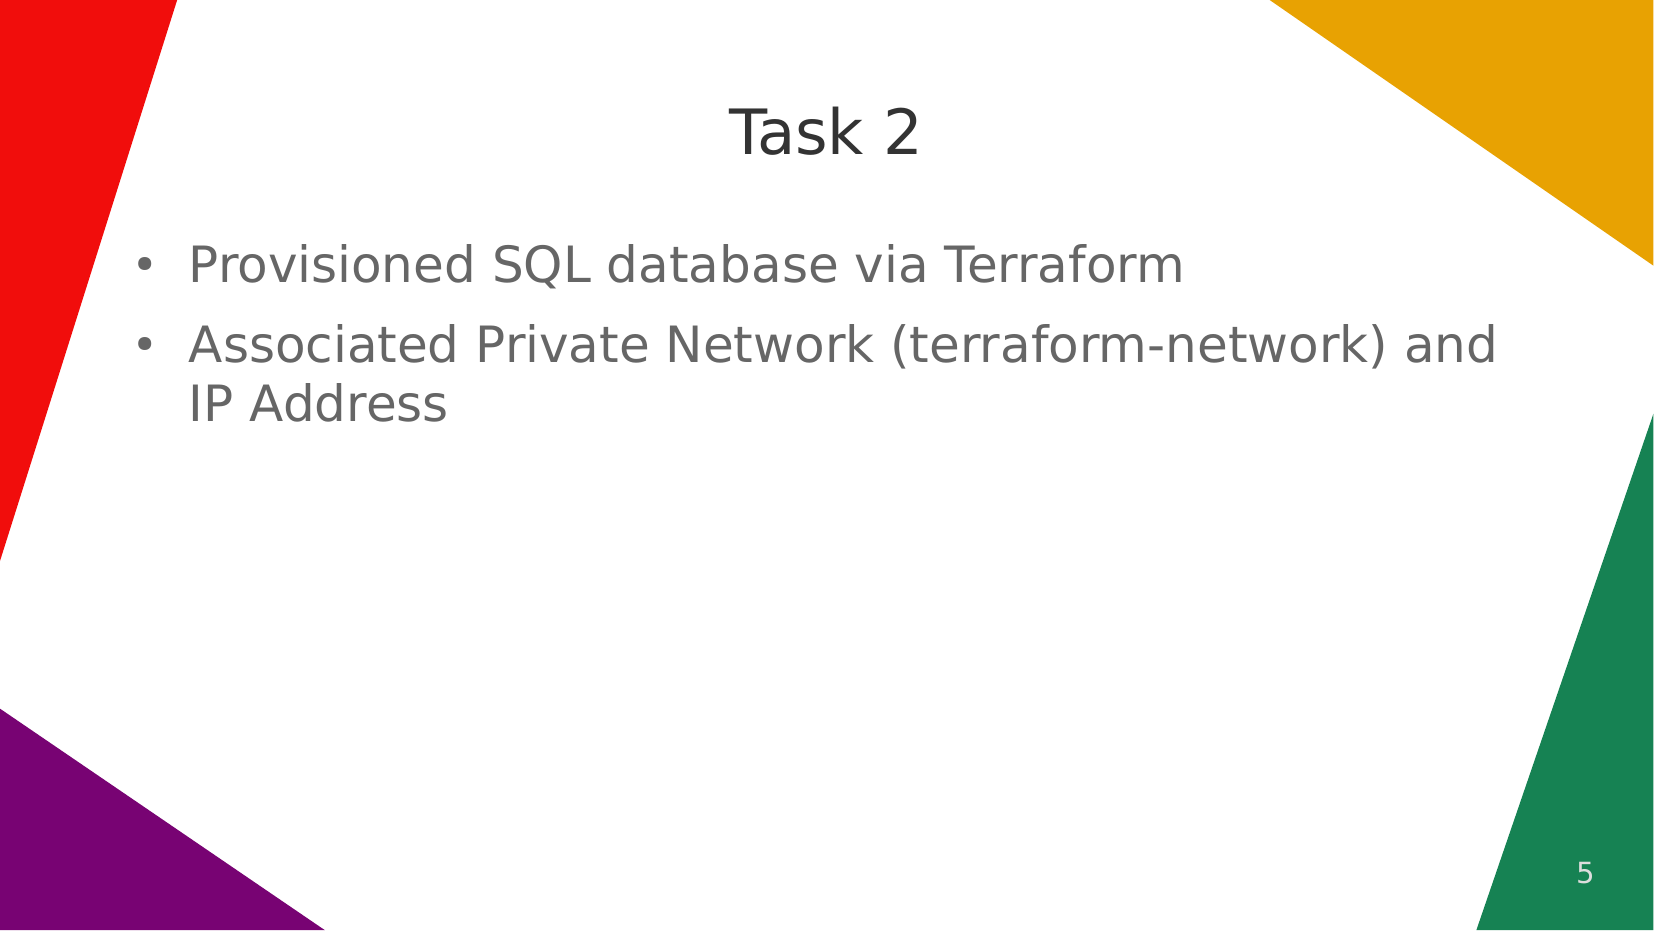

# Task 2
Provisioned SQL database via Terraform
Associated Private Network (terraform-network) and IP Address
5